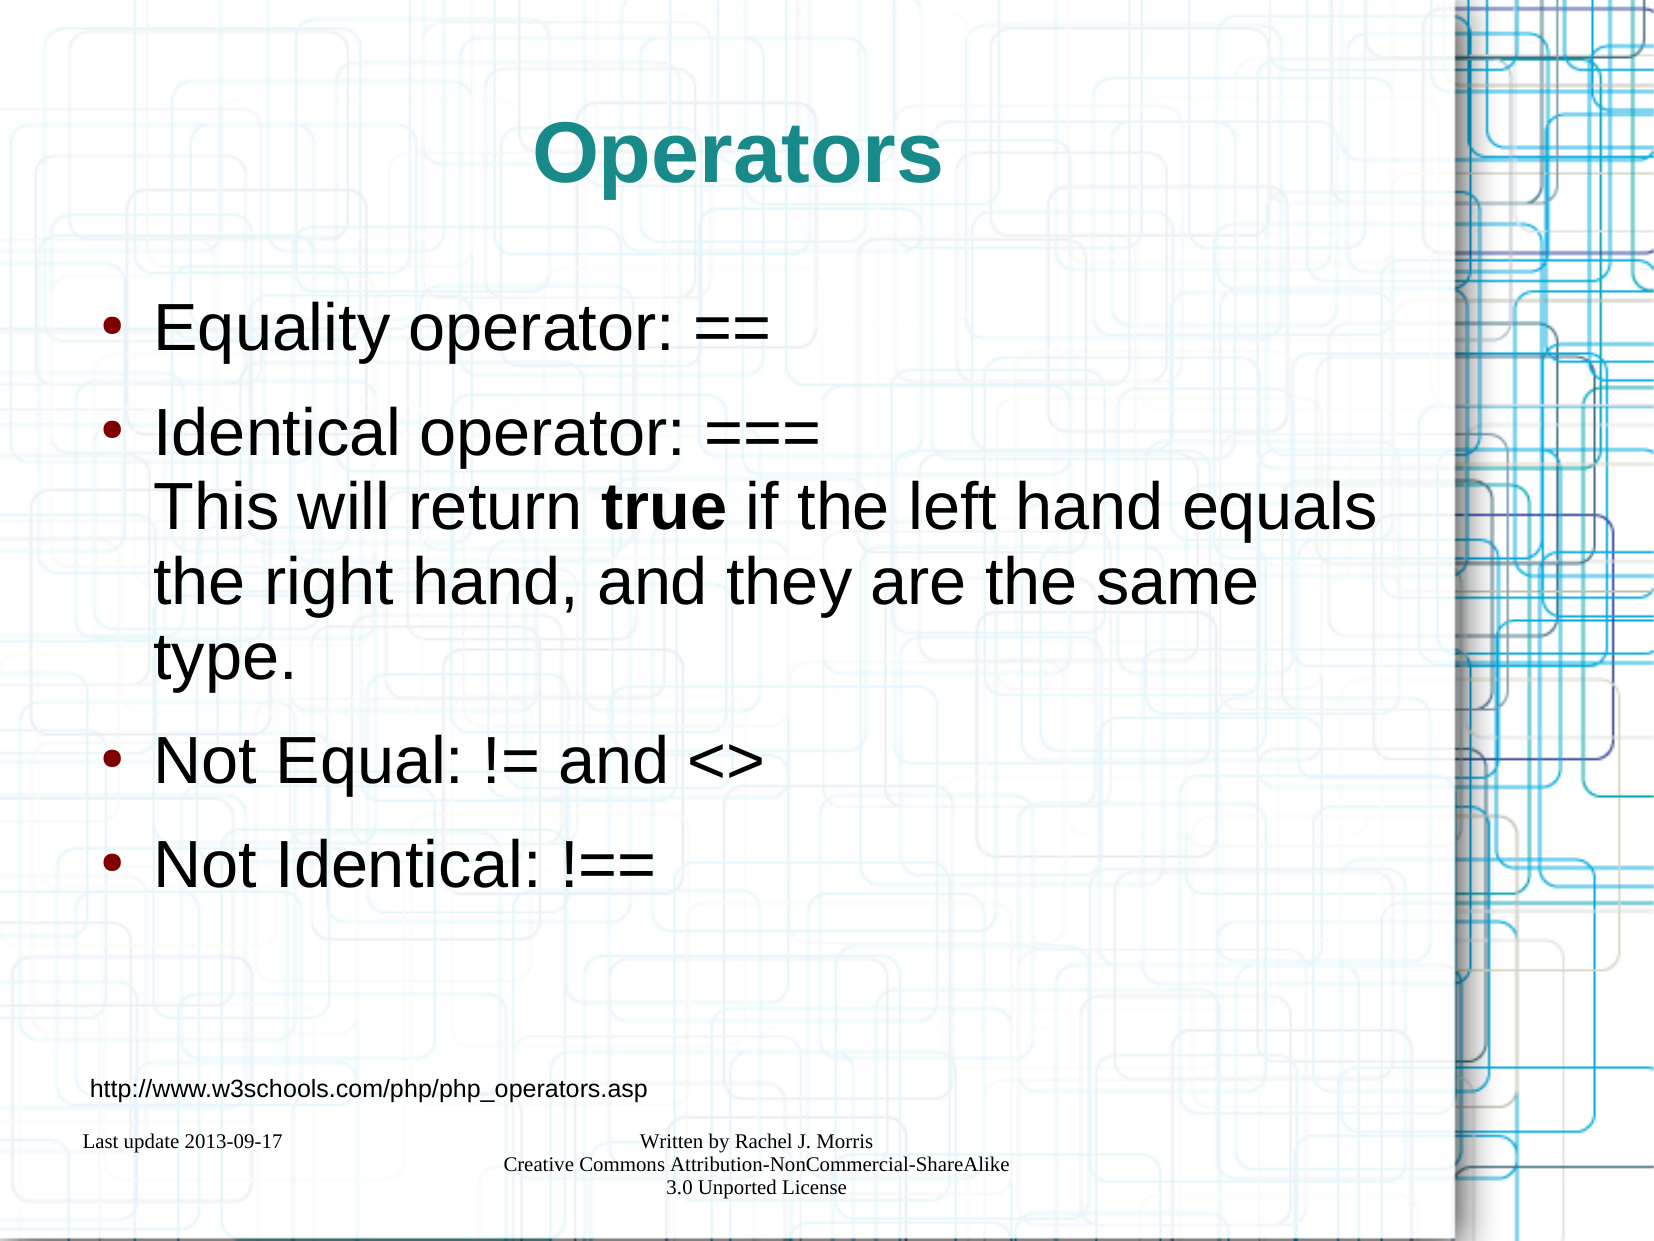

# Operators
Equality operator: ==
Identical operator: ===
This will return true if the left hand equals the right hand, and they are the same type.
Not Equal: != and <>
Not Identical: !==
http://www.w3schools.com/php/php_operators.asp